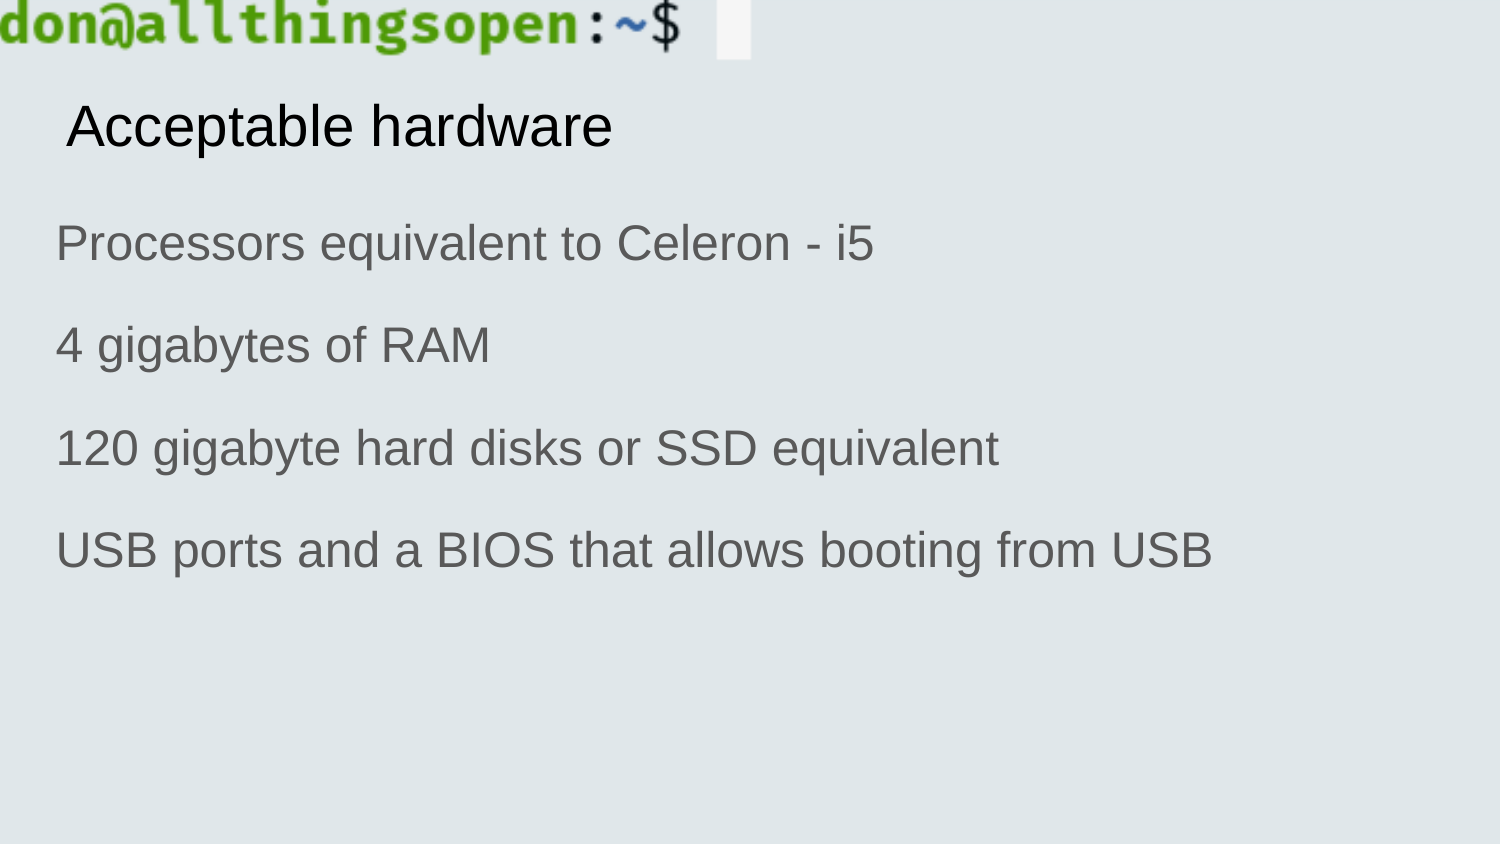

# Acceptable hardware
Processors equivalent to Celeron - i5
4 gigabytes of RAM
120 gigabyte hard disks or SSD equivalent
USB ports and a BIOS that allows booting from USB